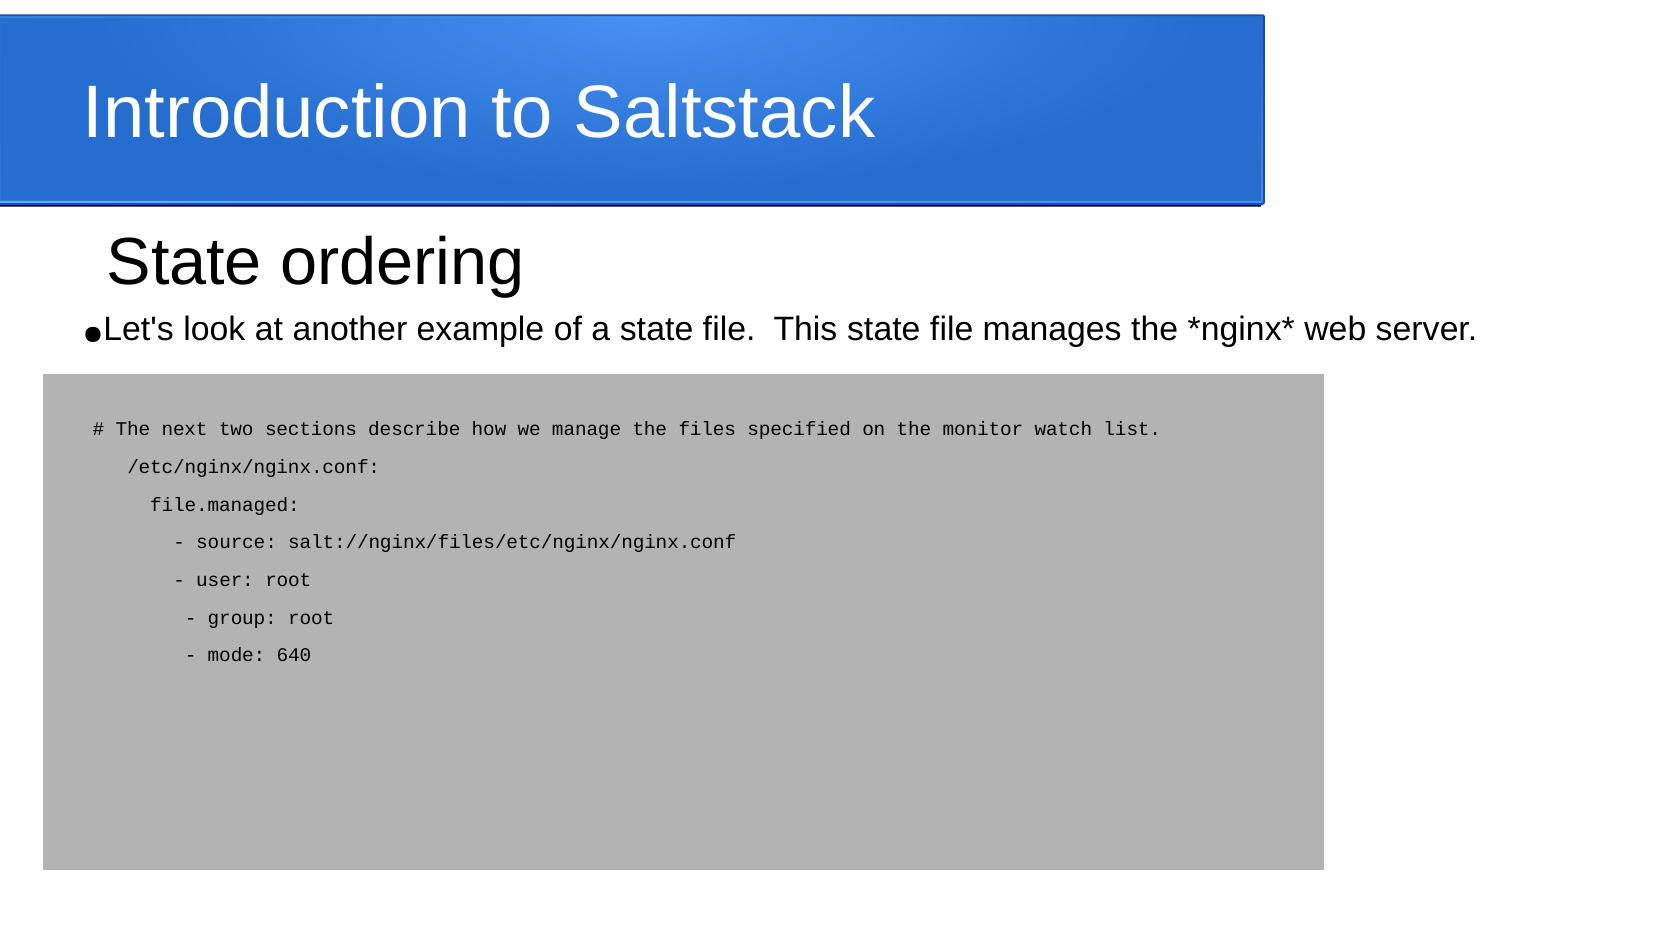

# Introduction to Saltstack
State ordering
Let's look at another example of a state file. This state file manages the *nginx* web server.
| # The next two sections describe how we manage the files specified on the monitor watch list. /etc/nginx/nginx.conf: file.managed: - source: salt://nginx/files/etc/nginx/nginx.conf - user: root - group: root - mode: 640 |
| --- |